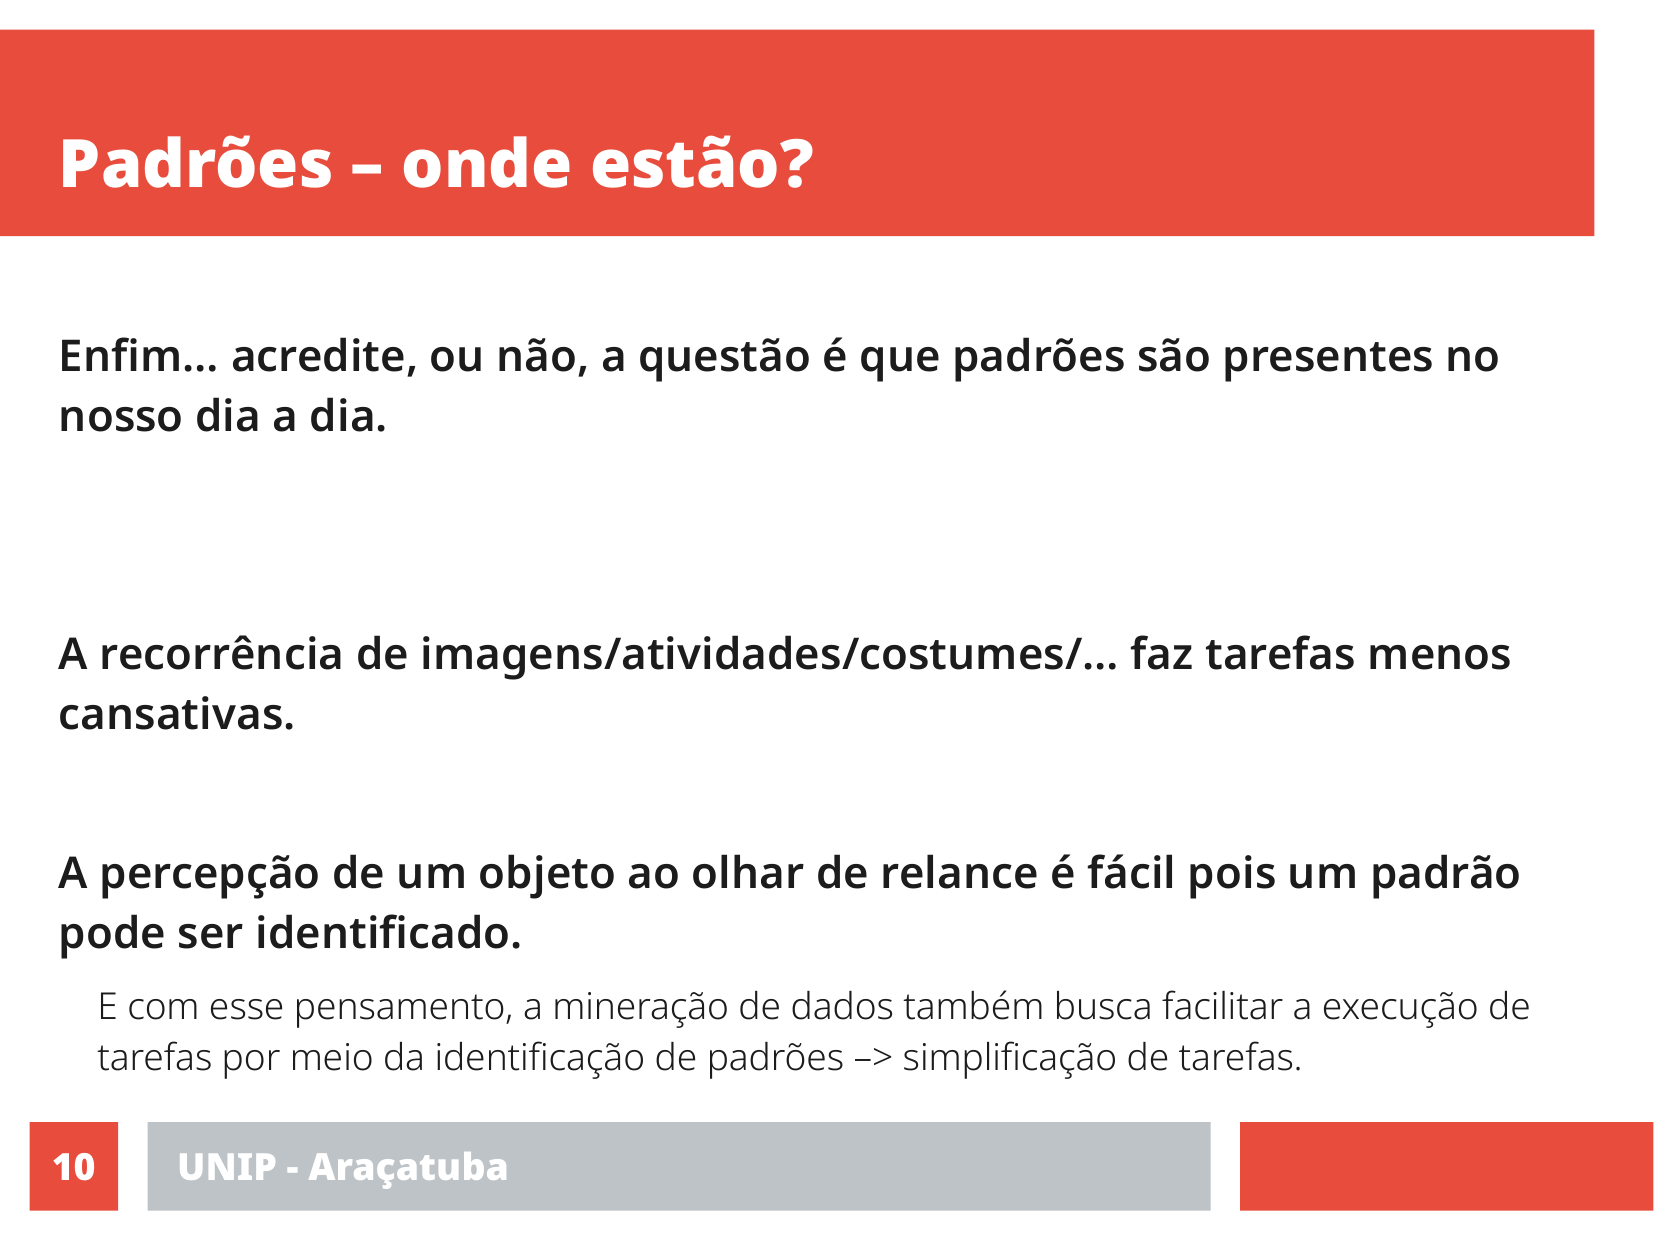

# Padrões – onde estão?
Enfim… acredite, ou não, a questão é que padrões são presentes no nosso dia a dia.
A recorrência de imagens/atividades/costumes/… faz tarefas menos cansativas.
A percepção de um objeto ao olhar de relance é fácil pois um padrão pode ser identificado.
E com esse pensamento, a mineração de dados também busca facilitar a execução de tarefas por meio da identificação de padrões –> simplificação de tarefas.
10
UNIP - Araçatuba